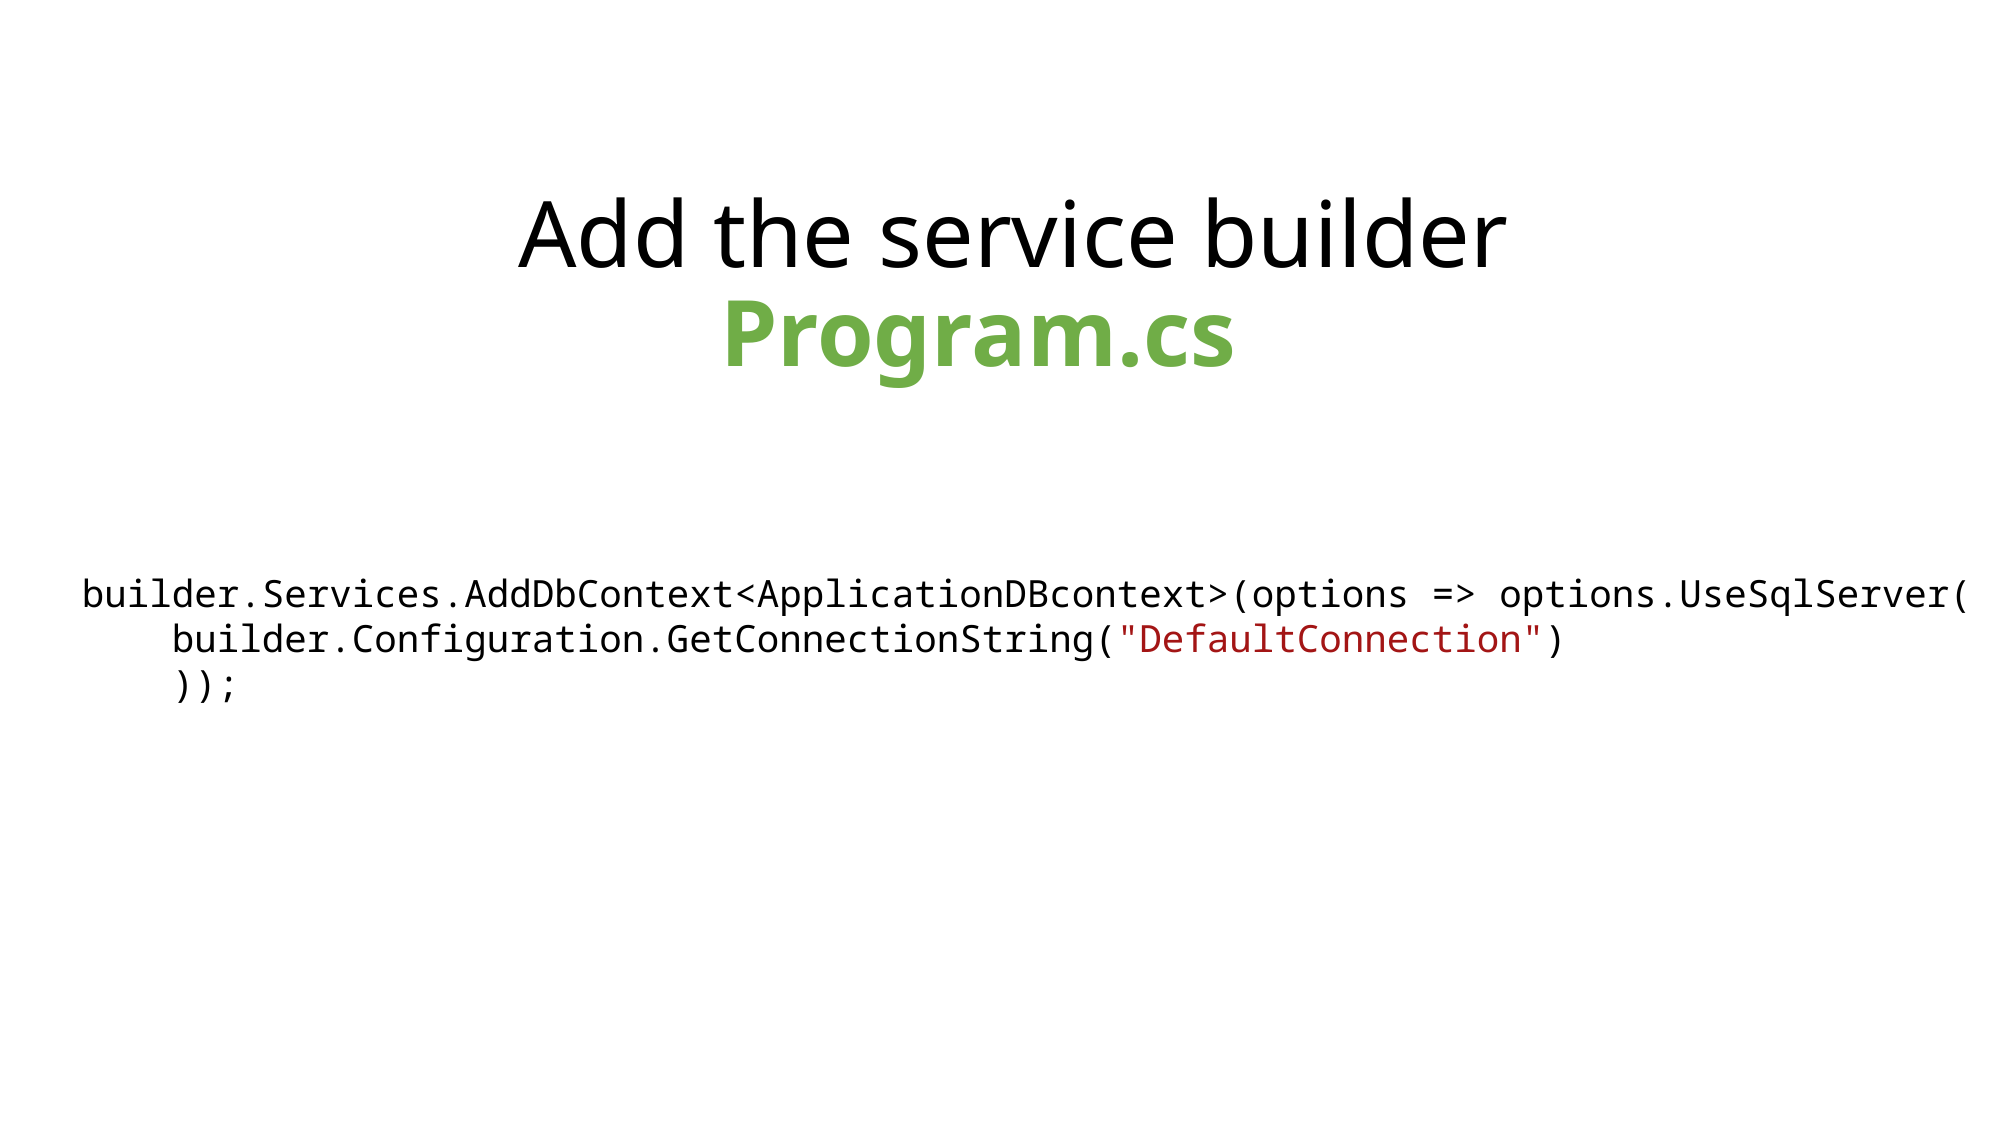

# Add the service builder Program.cs
builder.Services.AddDbContext<ApplicationDBcontext>(options => options.UseSqlServer(
 builder.Configuration.GetConnectionString("DefaultConnection")
 ));